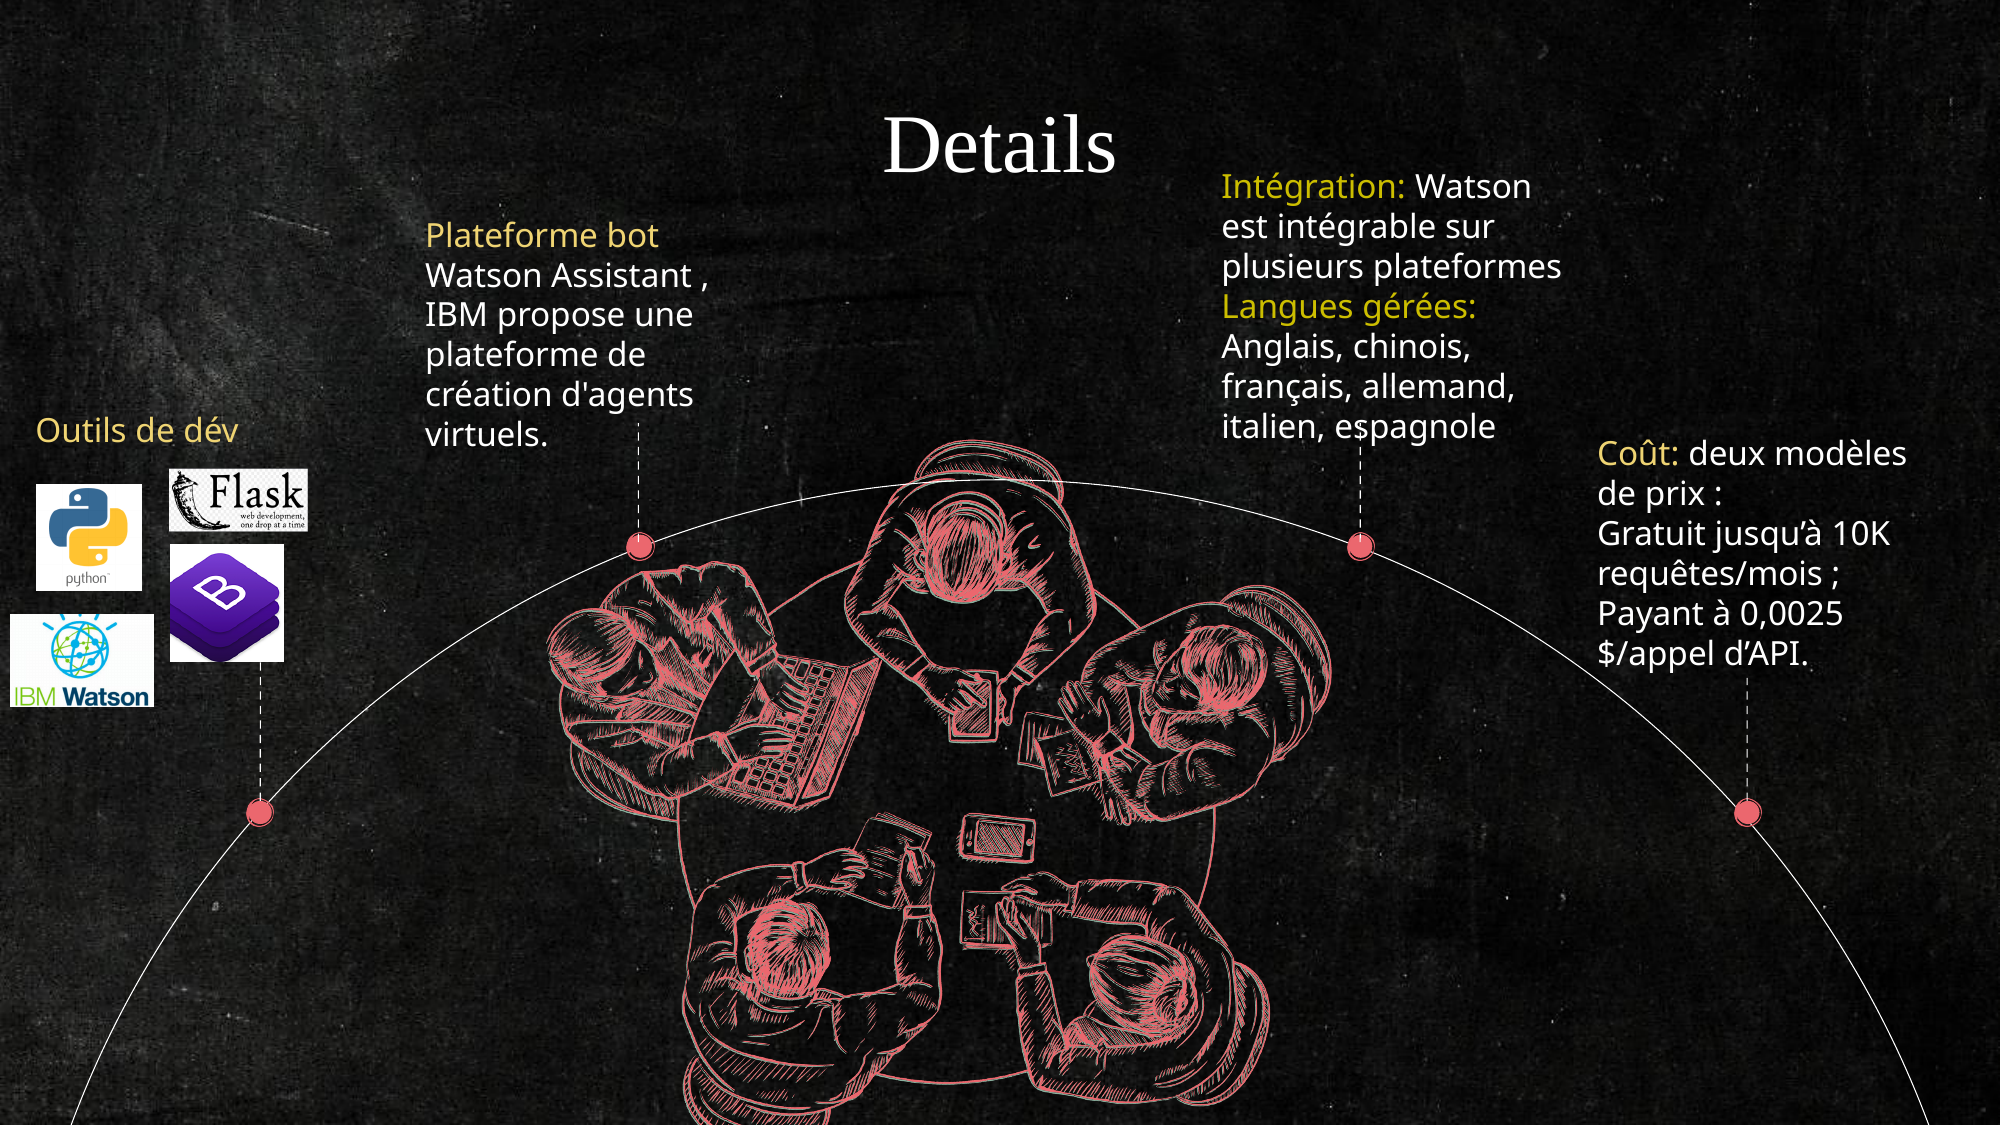

# Details
Intégration: Watson est intégrable sur plusieurs plateformes
Langues gérées: Anglais, chinois, français, allemand, italien, espagnole
Plateforme bot
Watson Assistant , IBM propose une
plateforme de création d'agents virtuels.
Outils de dév
Coût: deux modèles de prix :
Gratuit jusqu’à 10K requêtes/mois ;
Payant à 0,0025 $/appel d’API.